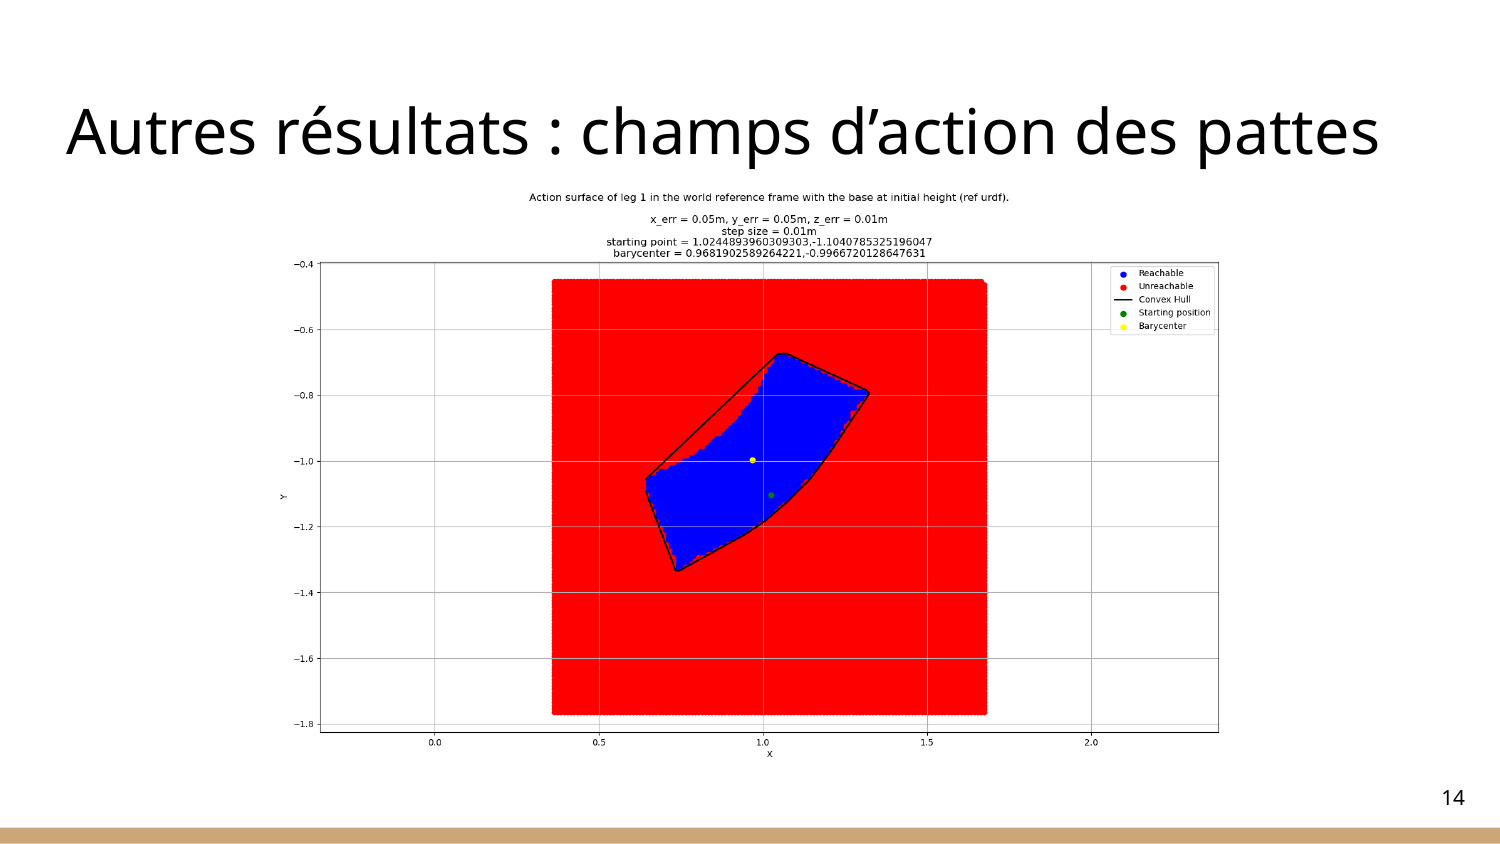

# Autres résultats : champs d’action des pattes